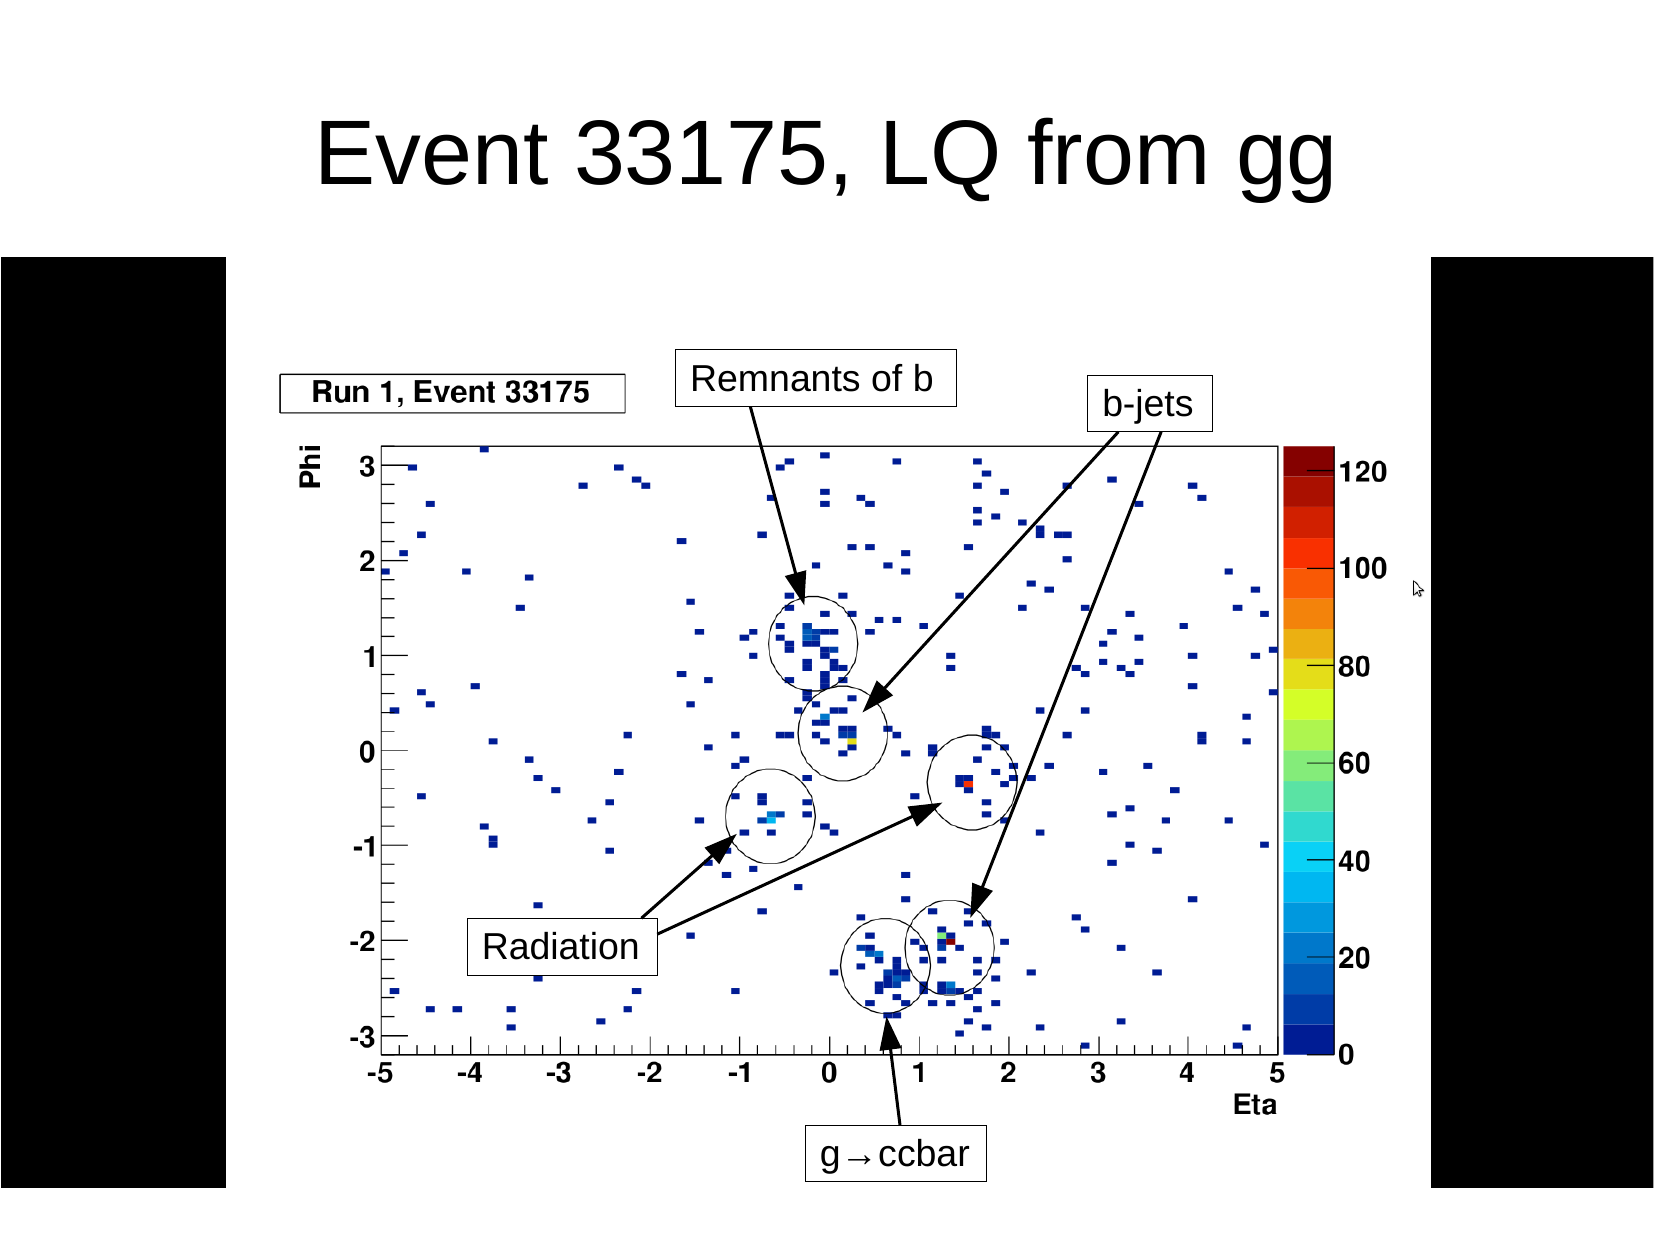

# Event 33175, LQ from gg
Remnants of b
b-jets
Radiation
g→ccbar
2011 March 4
LQ Jet Investigation
9